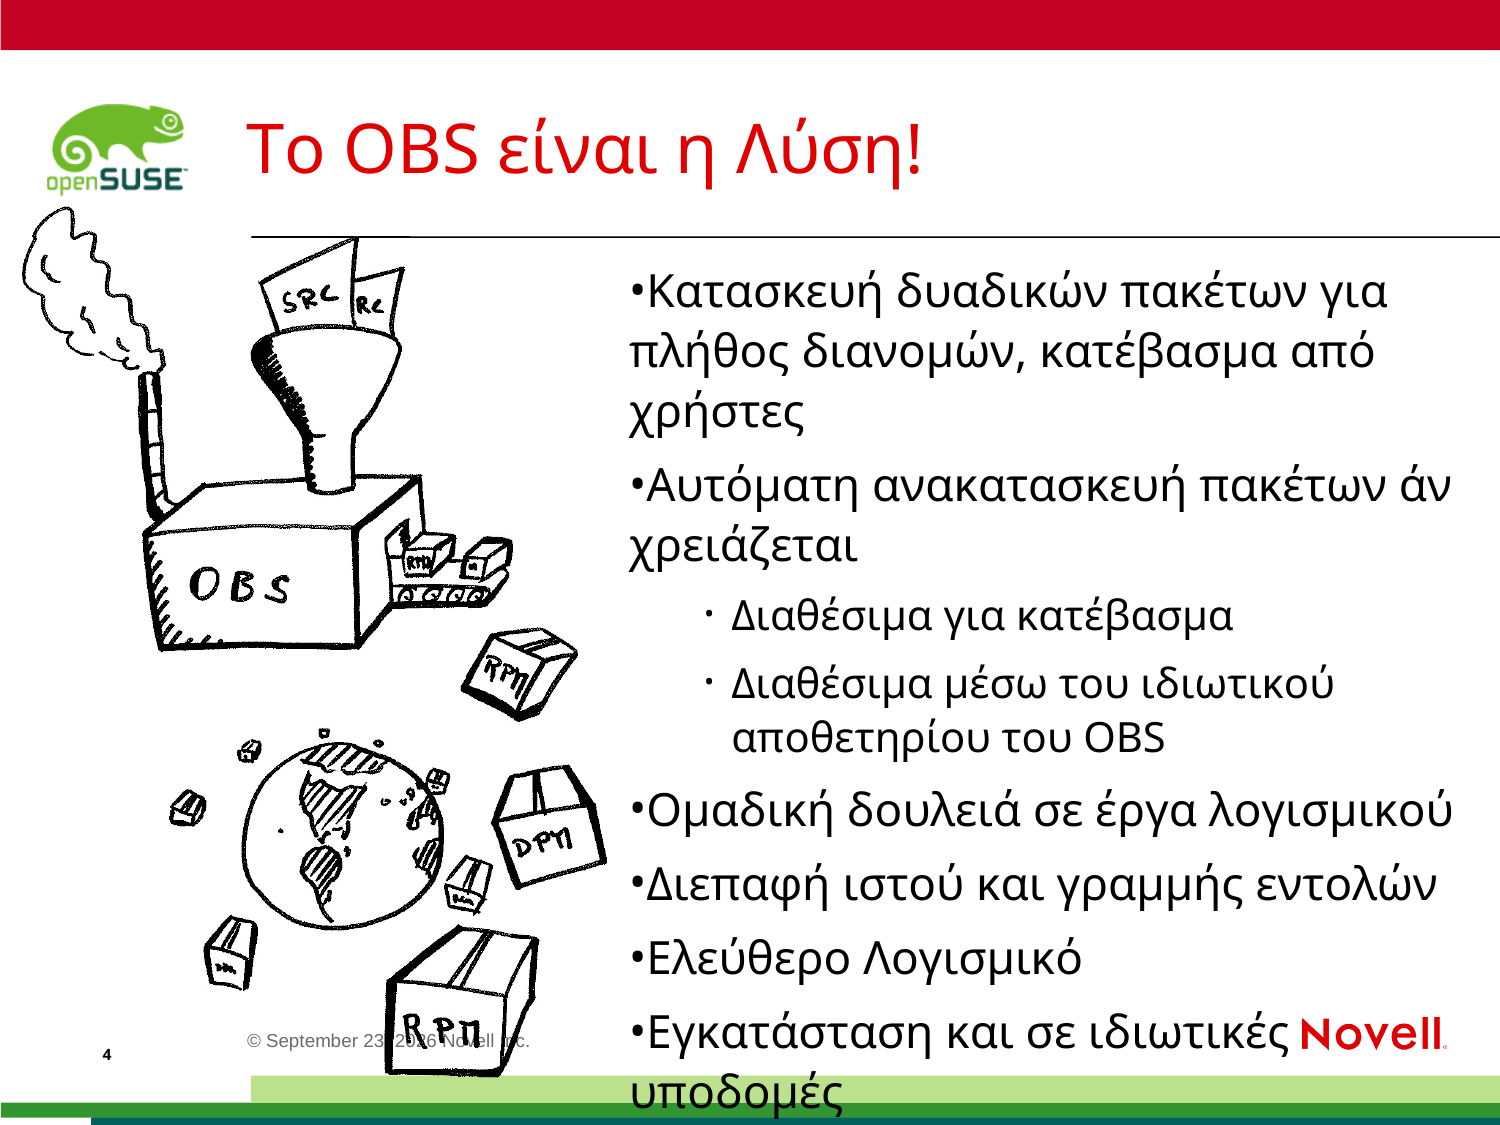

# Το OBS είναι η Λύση!
Κατασκευή δυαδικών πακέτων για πλήθος διανομών, κατέβασμα από χρήστες
Αυτόματη ανακατασκευή πακέτων άν χρειάζεται
Διαθέσιμα για κατέβασμα
Διαθέσιμα μέσω του ιδιωτικού αποθετηρίου του OBS
Ομαδική δουλειά σε έργα λογισμικού
Διεπαφή ιστού και γραμμής εντολών
Ελεύθερο Λογισμικό
Εγκατάσταση και σε ιδιωτικές υποδομές
Συμβατό με app stores (OCS)